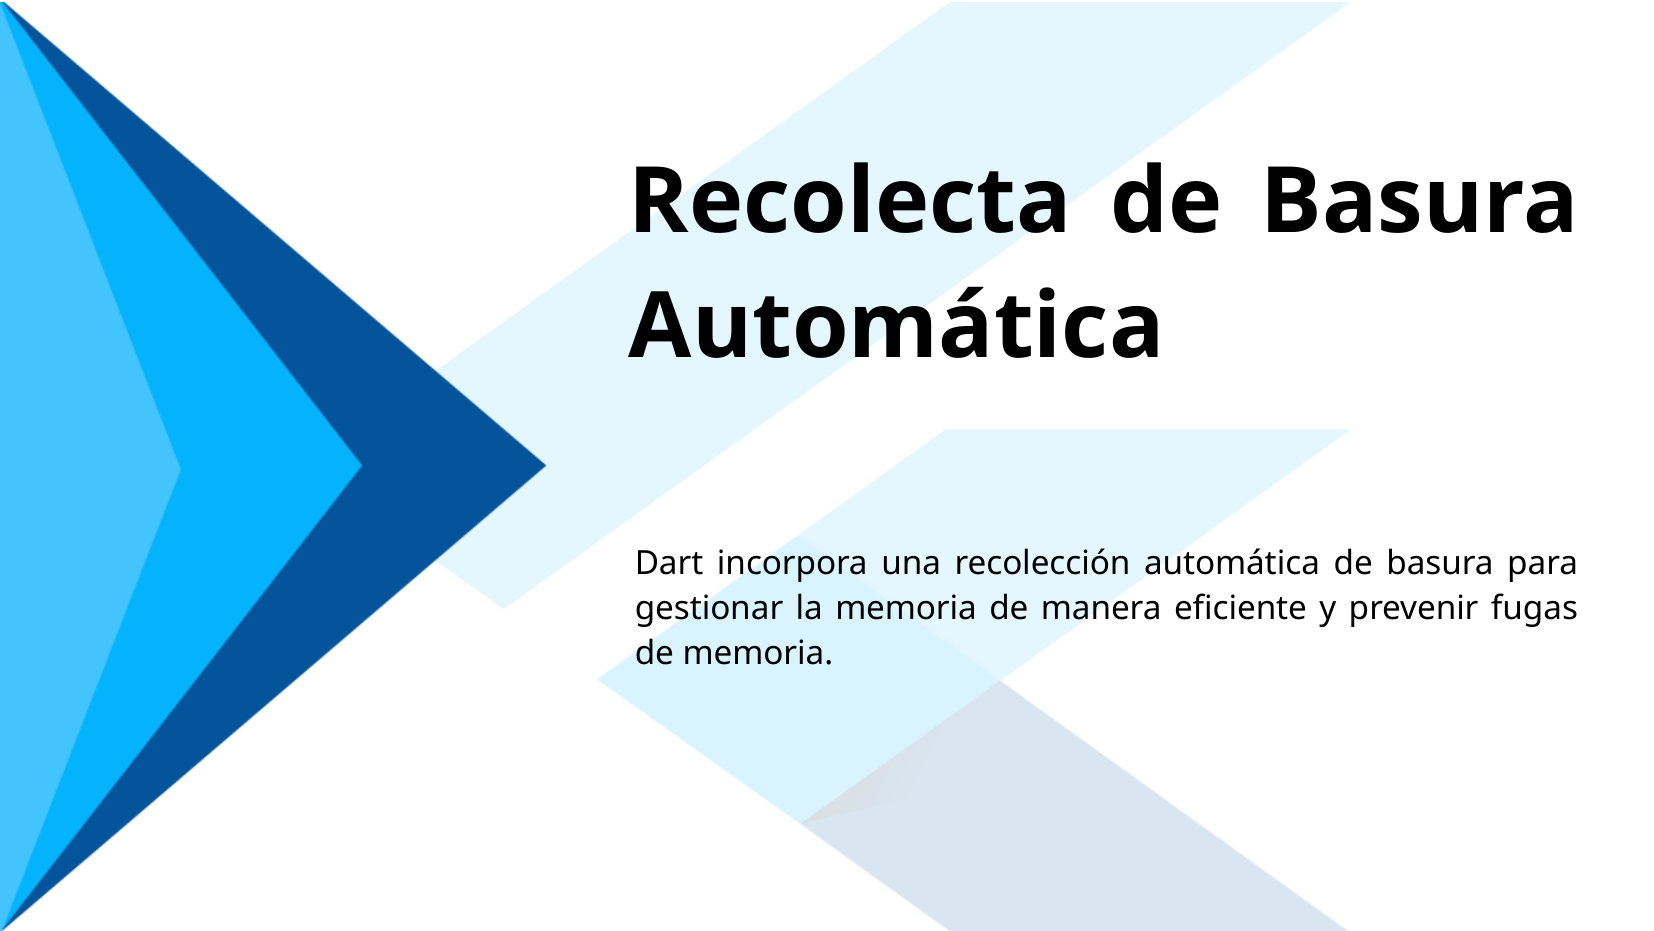

Recolecta de Basura Automática
Dart incorpora una recolección automática de basura para gestionar la memoria de manera eficiente y prevenir fugas de memoria.